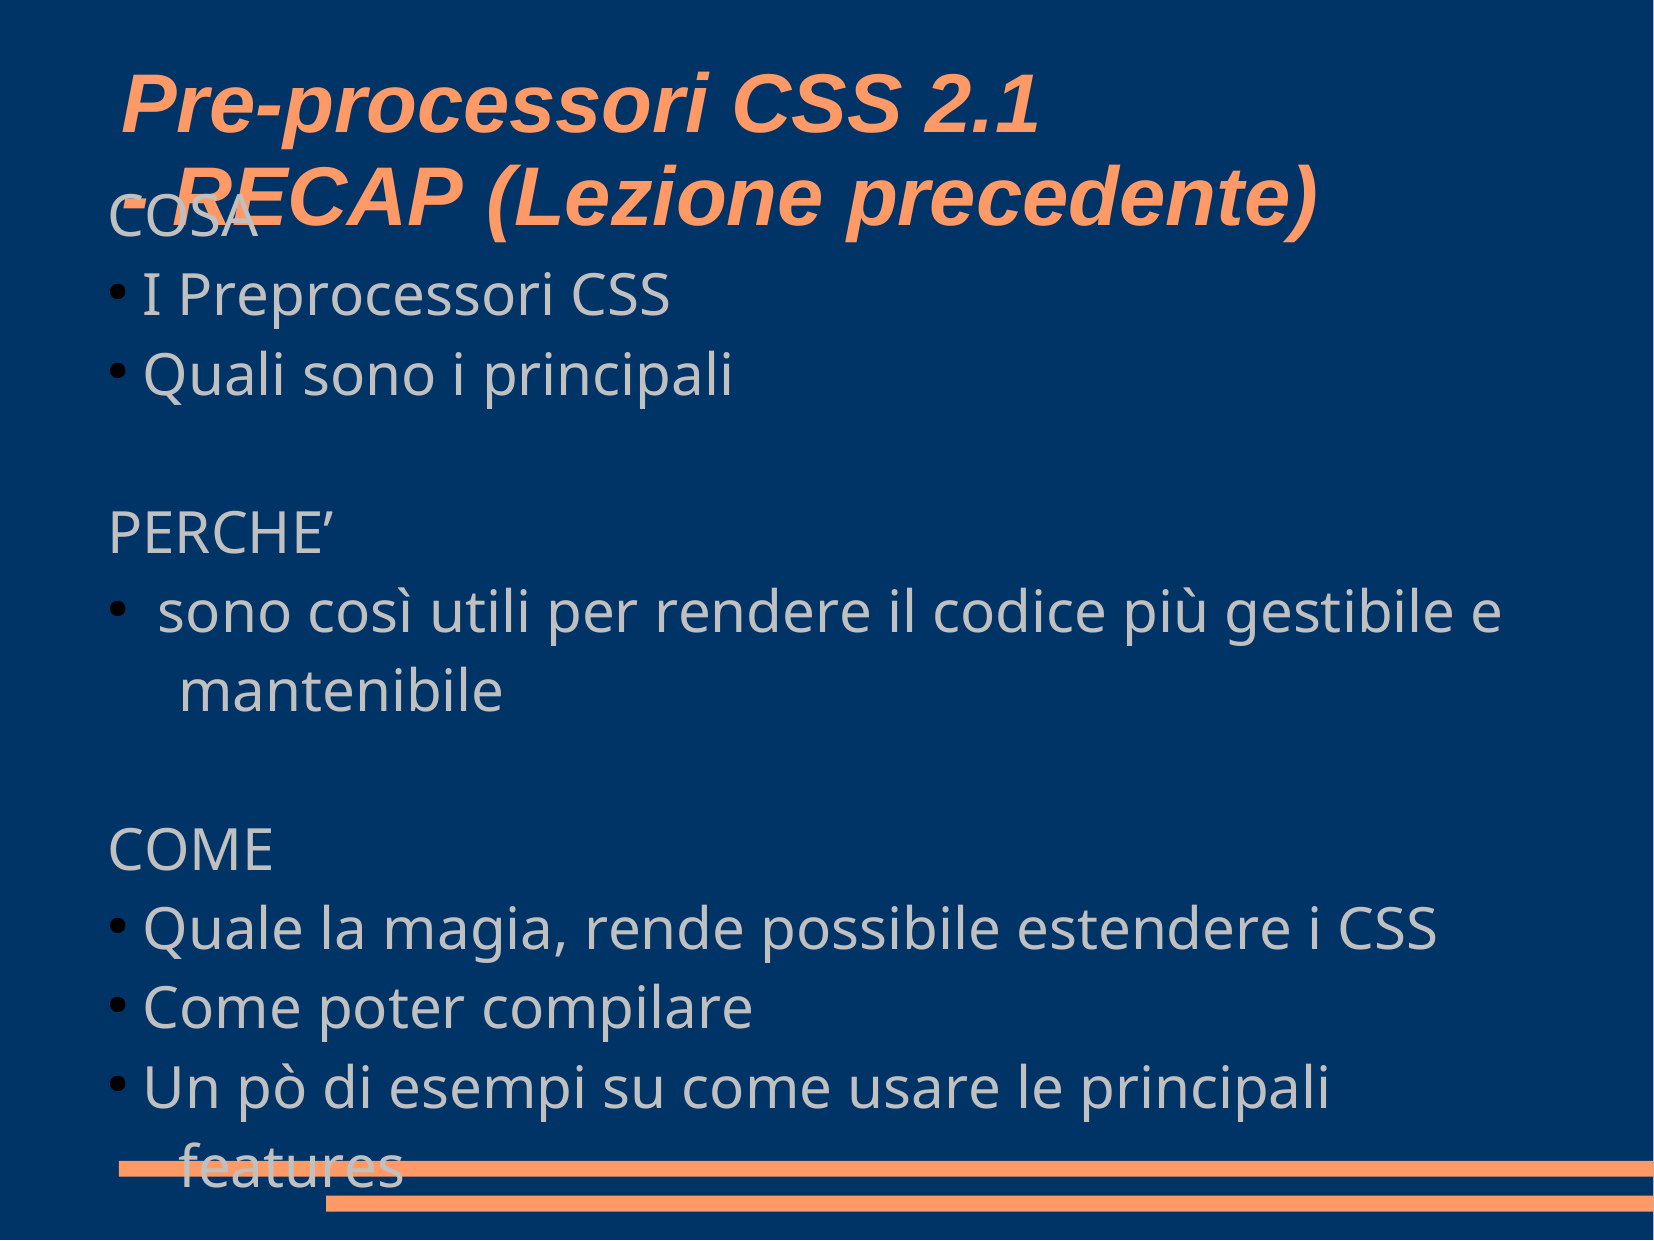

# Pre-processori CSS 2.1 - RECAP (Lezione precedente)
COSA
I Preprocessori CSS
Quali sono i principali
PERCHE’
 sono così utili per rendere il codice più gestibile e mantenibile
COME
Quale la magia, rende possibile estendere i CSS
Come poter compilare
Un pò di esempi su come usare le principali features